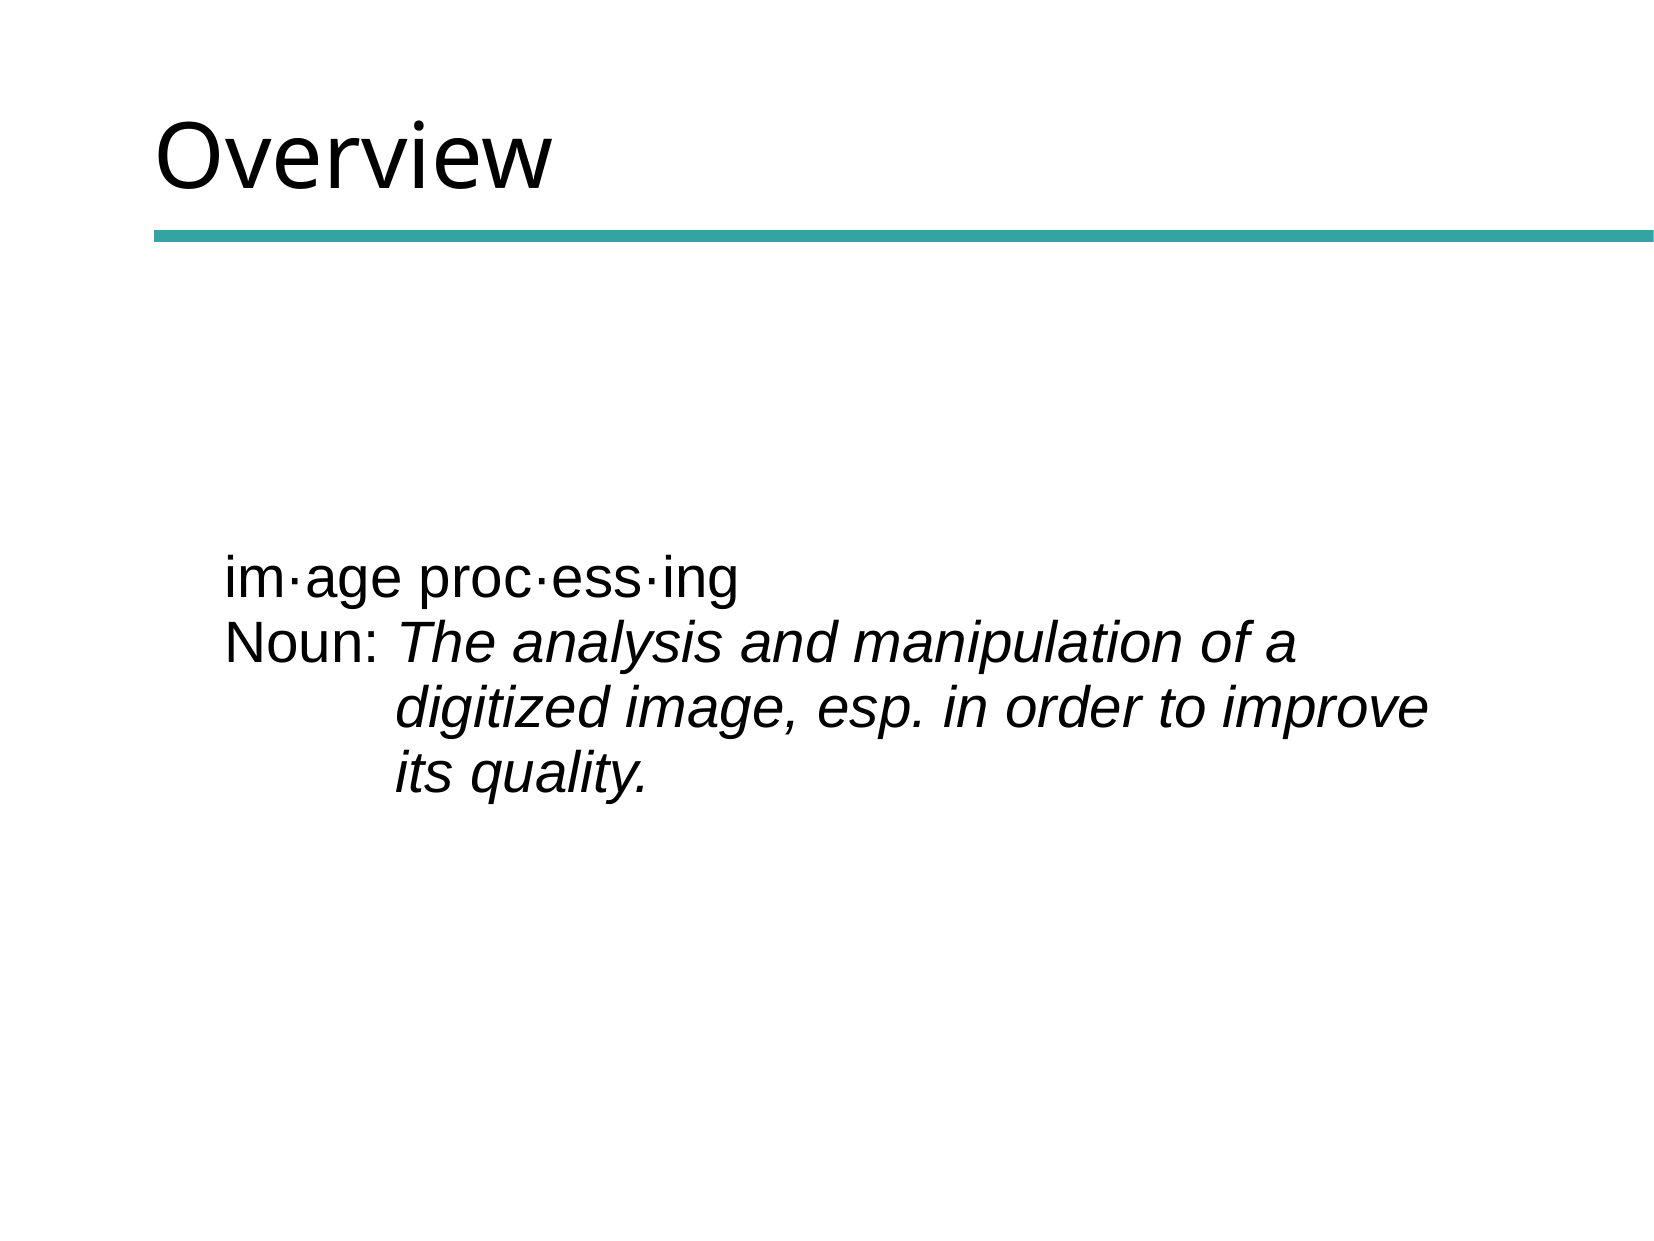

# Overview
im·age proc·ess·ing
Noun: The analysis and manipulation of a
	 digitized image, esp. in order to improve
	 its quality.